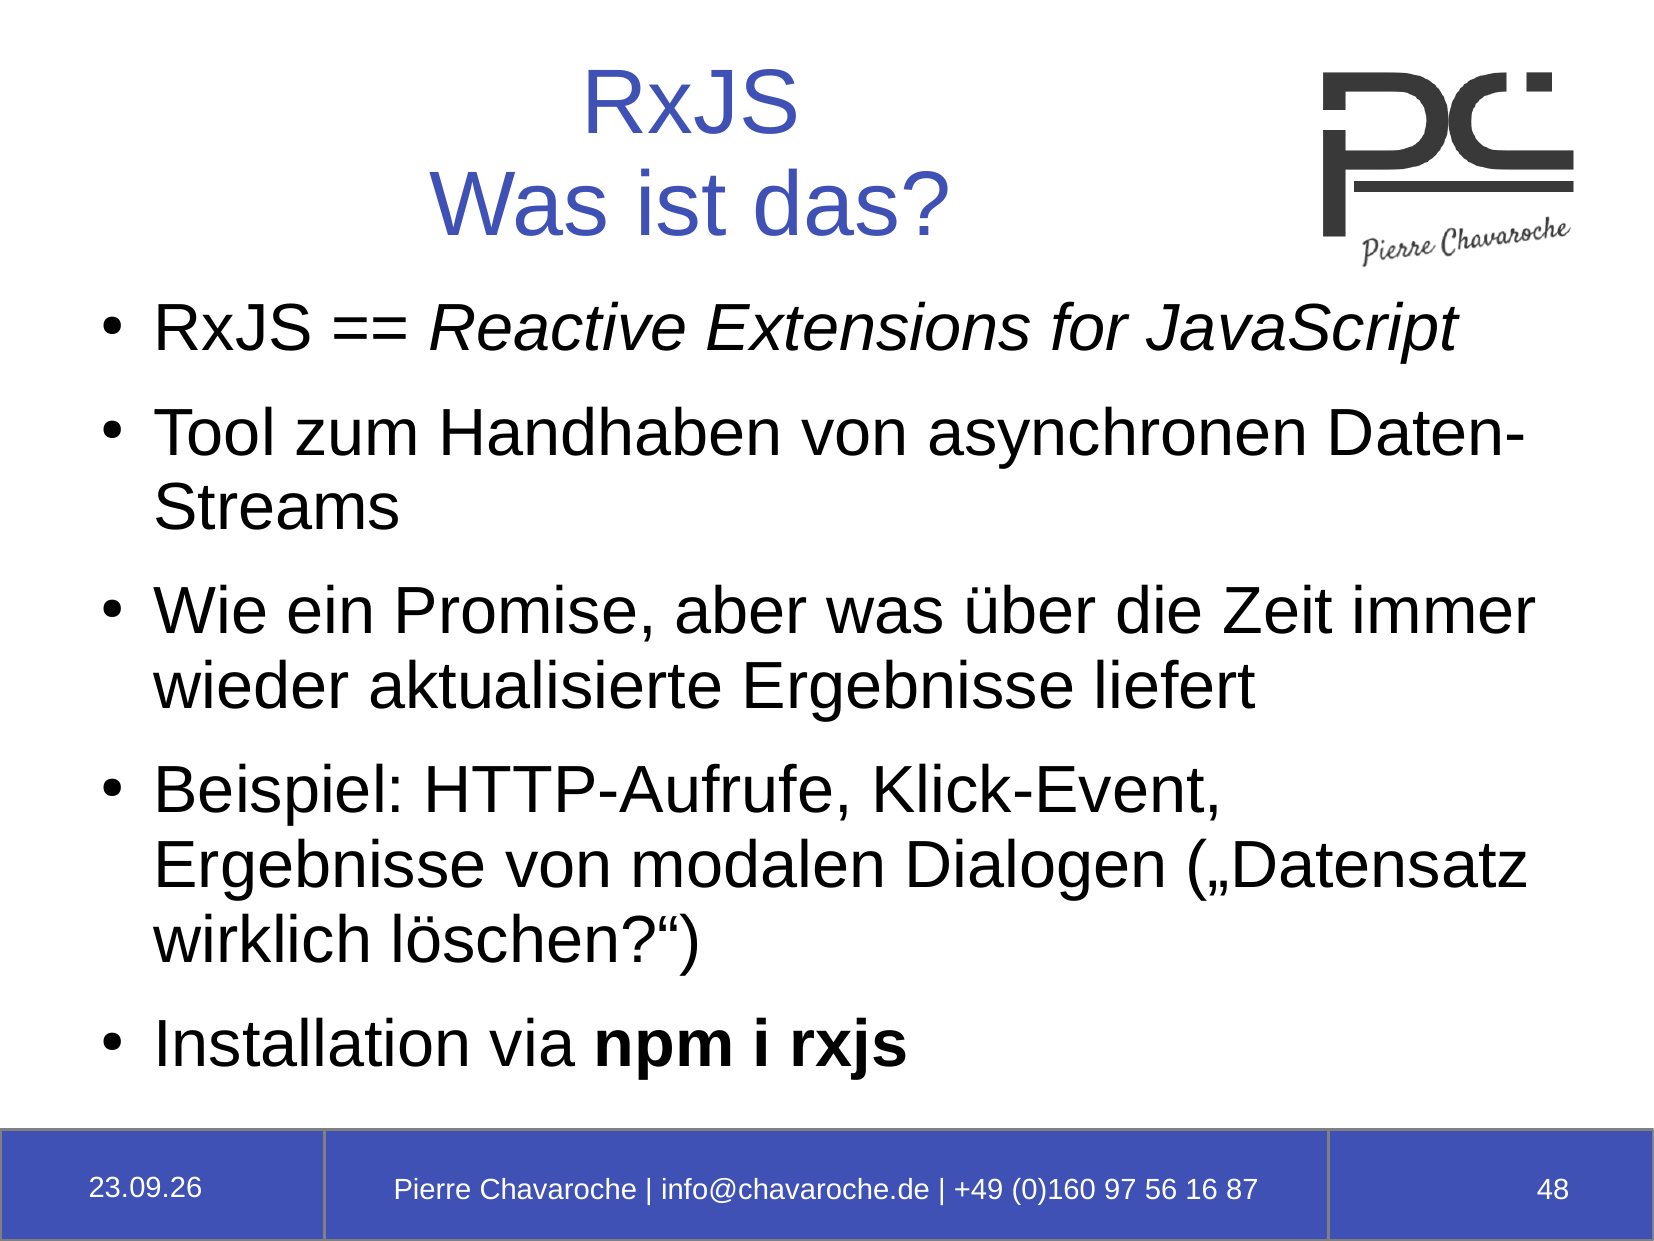

# RxJS Was ist das?
RxJS == Reactive Extensions for JavaScript
Tool zum Handhaben von asynchronen Daten-Streams
Wie ein Promise, aber was über die Zeit immer wieder aktualisierte Ergebnisse liefert
Beispiel: HTTP-Aufrufe, Klick-Event, Ergebnisse von modalen Dialogen („Datensatz wirklich löschen?“)
Installation via npm i rxjs
Pierre Chavaroche | info@chavaroche.de | +49 (0)160 97 56 16 87
48